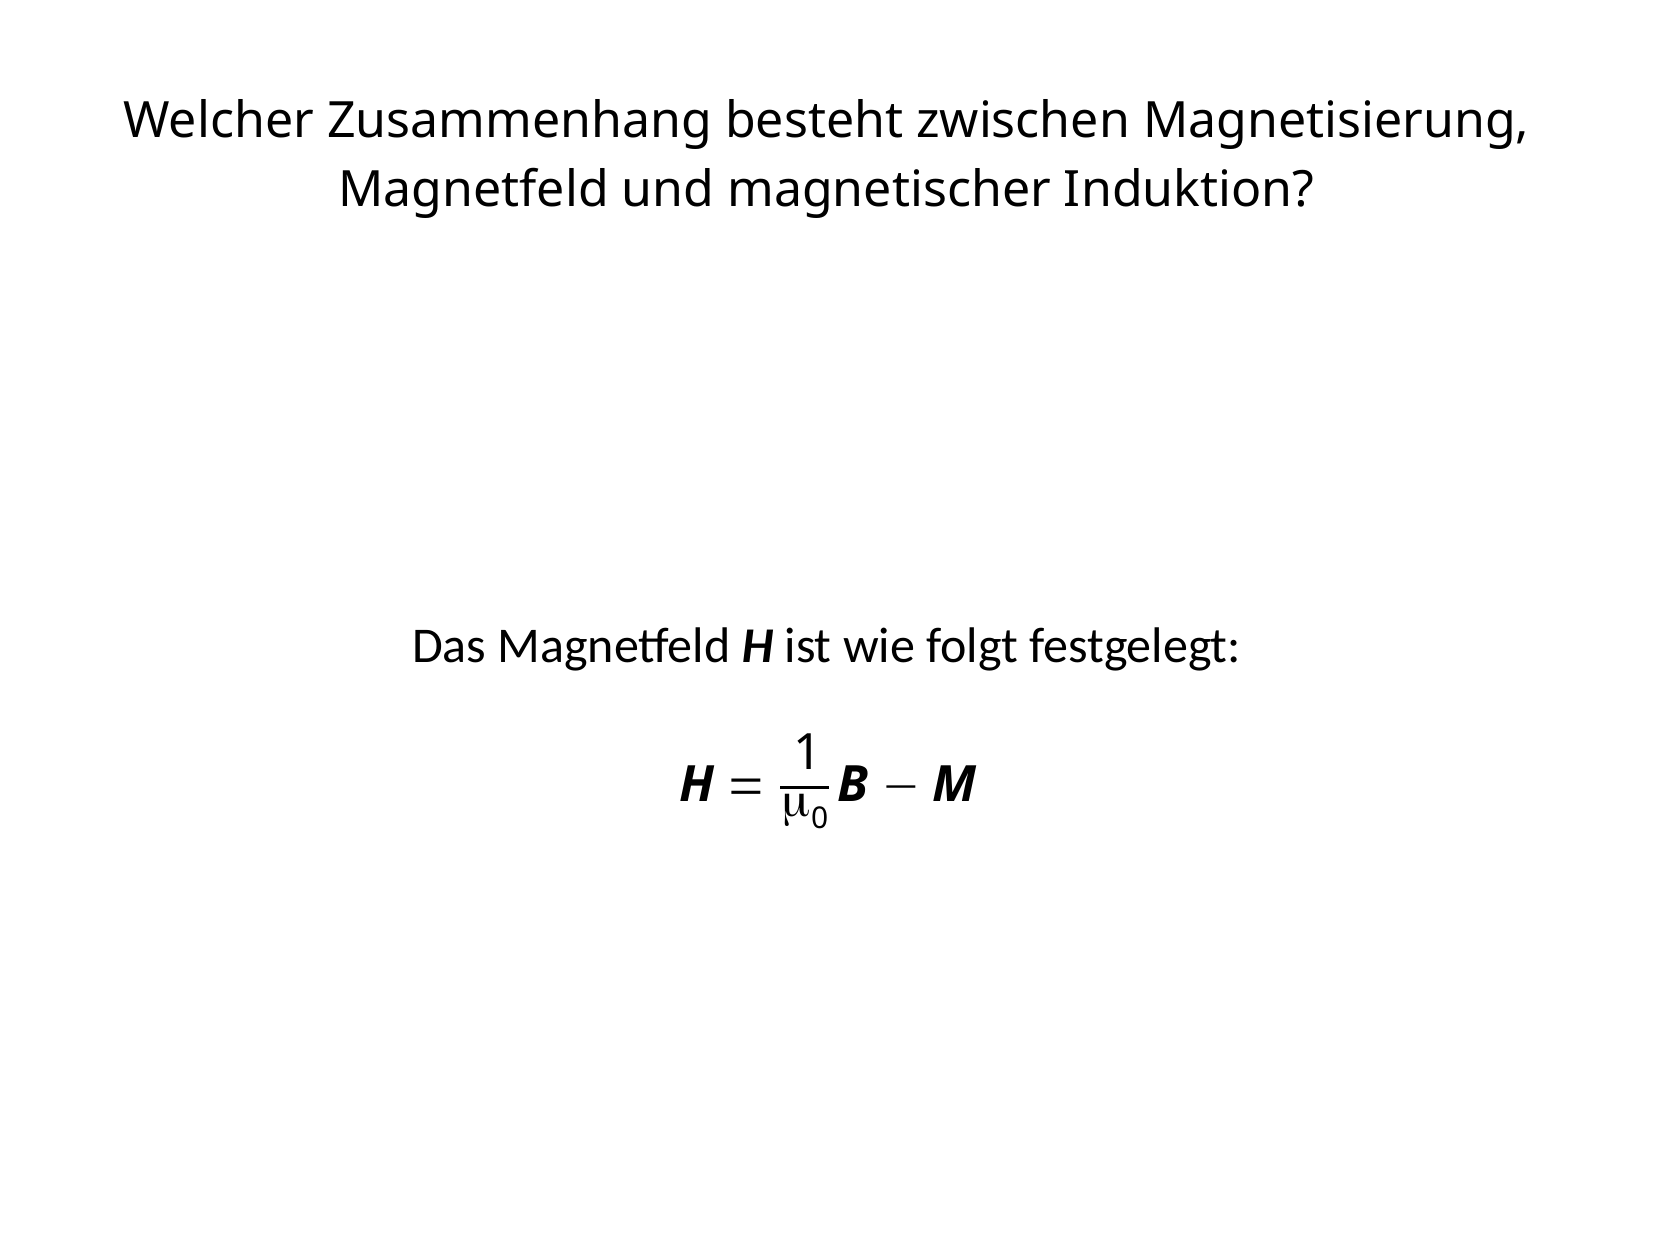

# Welcher Zusammenhang besteht zwischen Magnetisierung, Magnetfeld und magnetischer Induktion?
Das Magnetfeld H ist wie folgt festgelegt: